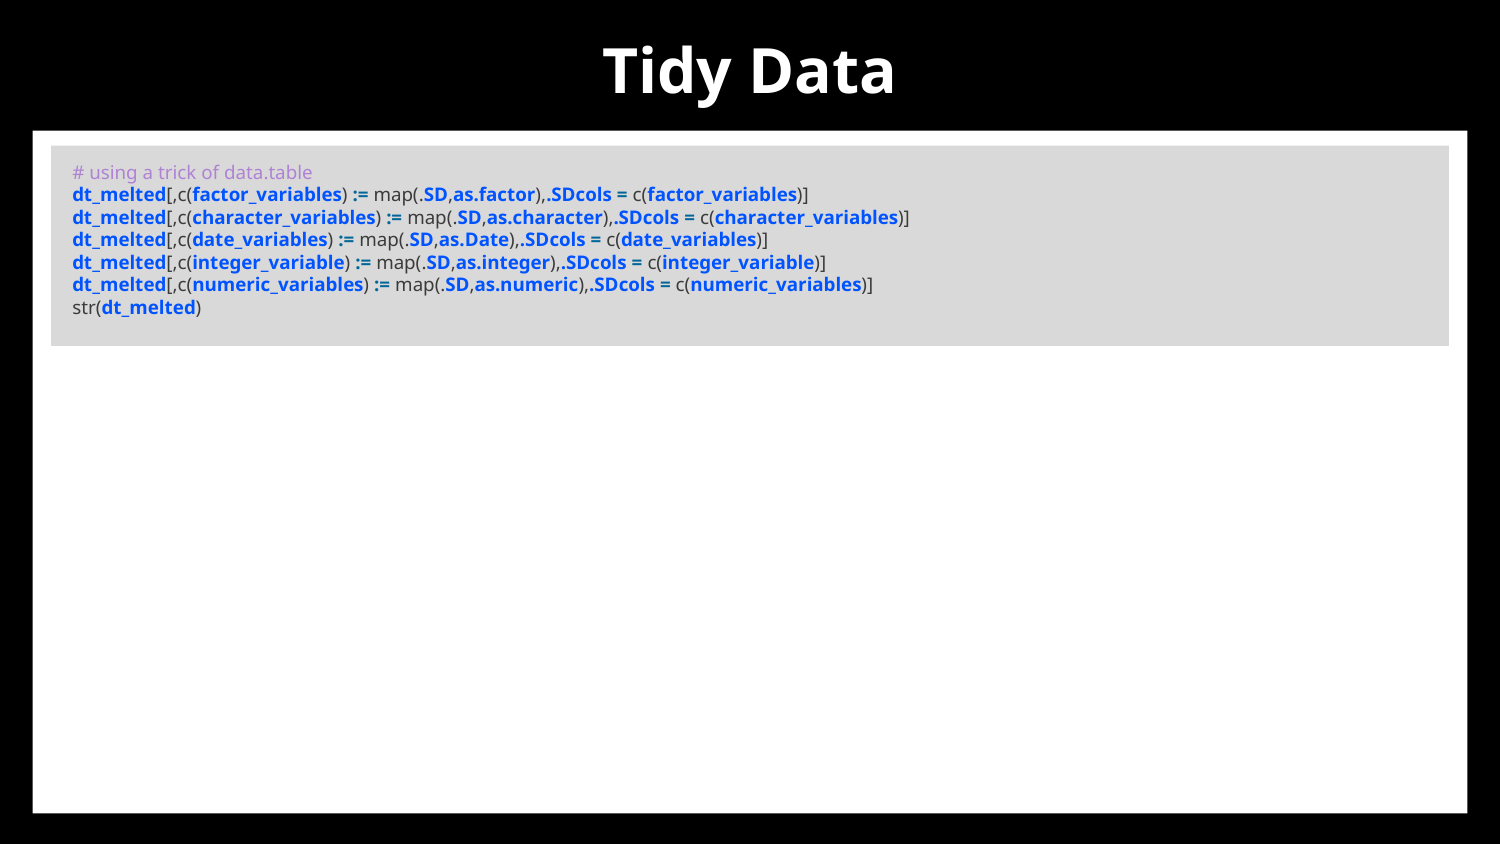

Tidy Data
# using a trick of data.table dt_melted[,c(factor_variables) := map(.SD,as.factor),.SDcols = c(factor_variables)] dt_melted[,c(character_variables) := map(.SD,as.character),.SDcols = c(character_variables)] dt_melted[,c(date_variables) := map(.SD,as.Date),.SDcols = c(date_variables)] dt_melted[,c(integer_variable) := map(.SD,as.integer),.SDcols = c(integer_variable)] dt_melted[,c(numeric_variables) := map(.SD,as.numeric),.SDcols = c(numeric_variables)] str(dt_melted)